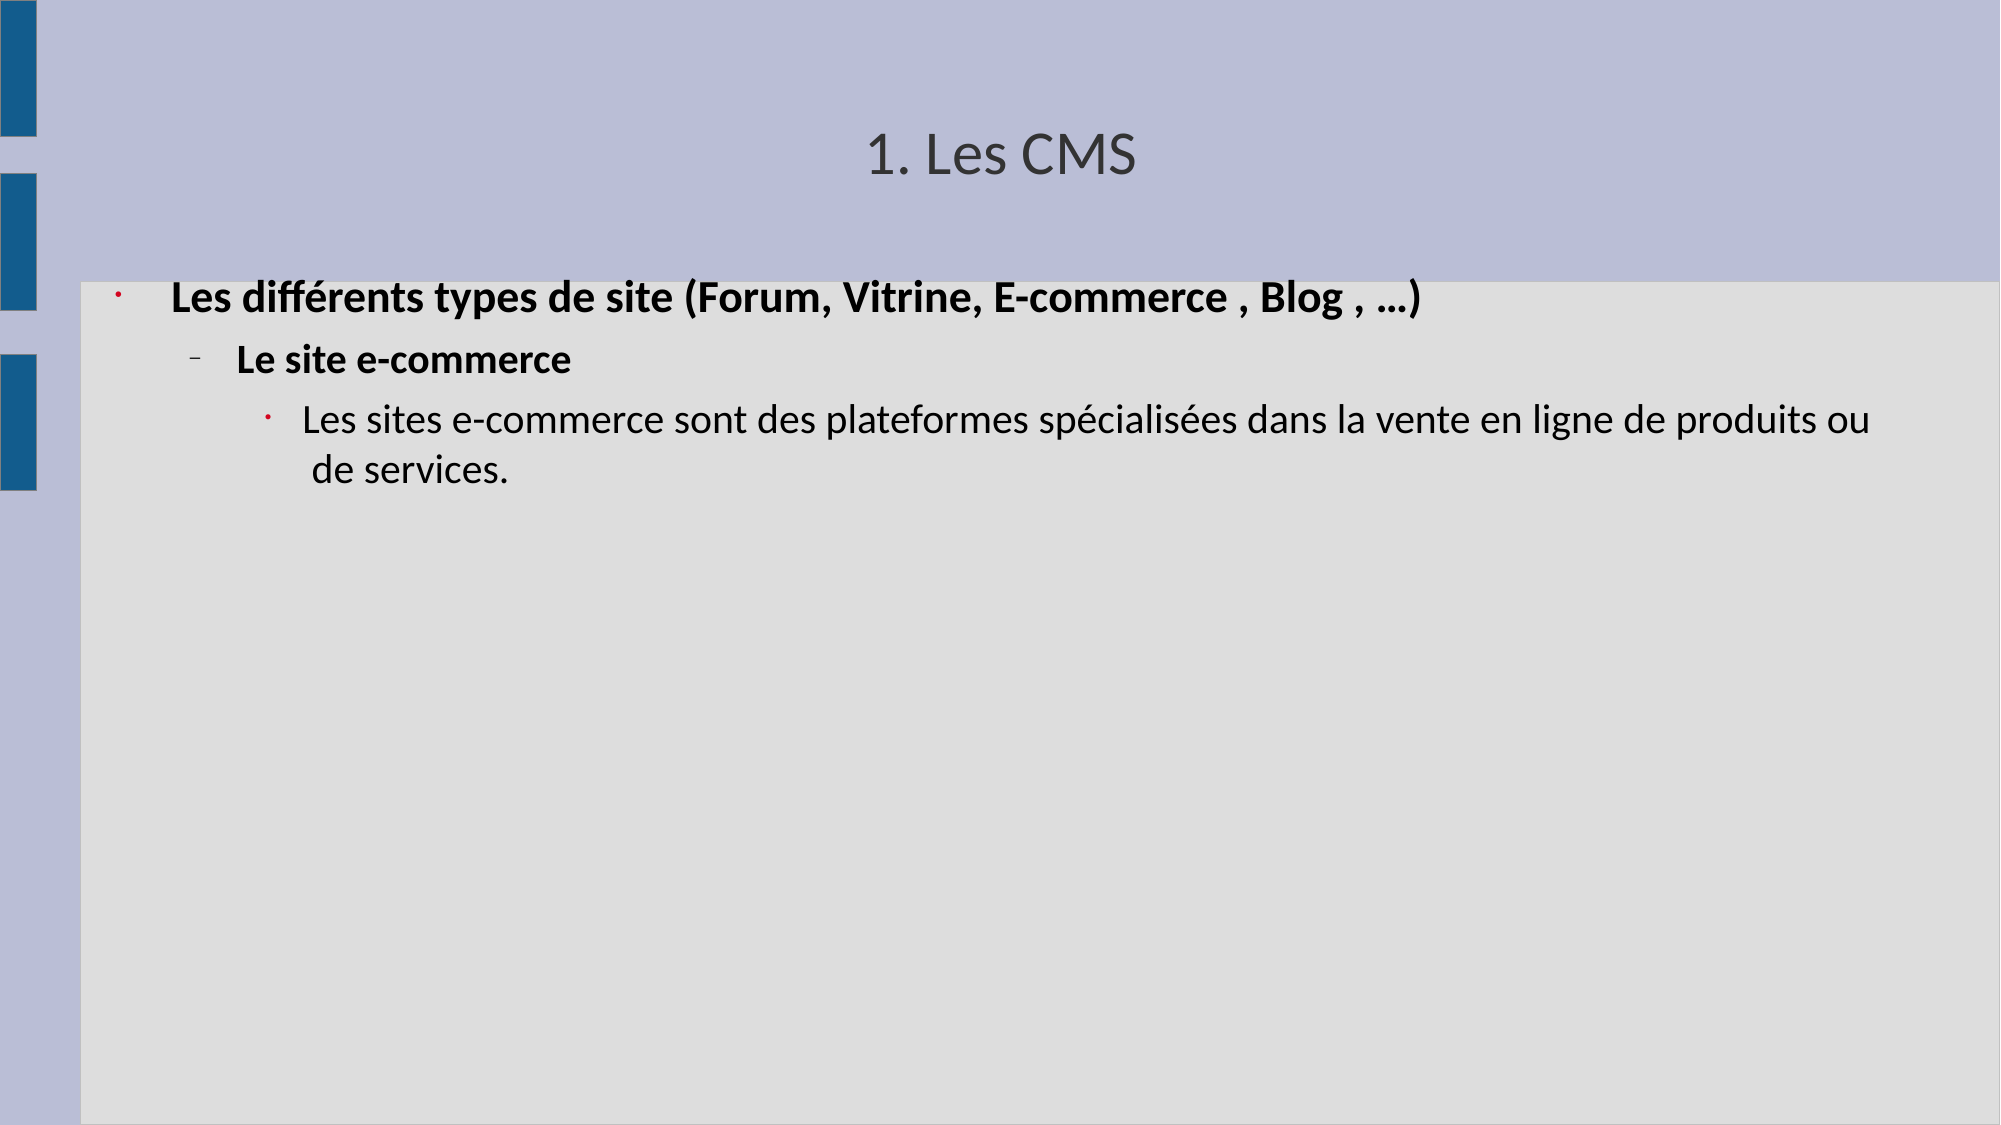

# 1. Les CMS
Les différents types de site (Forum, Vitrine, E-commerce , Blog , …)
Le site e-commerce
Les sites e-commerce sont des plateformes spécialisées dans la vente en ligne de produits ou de services.